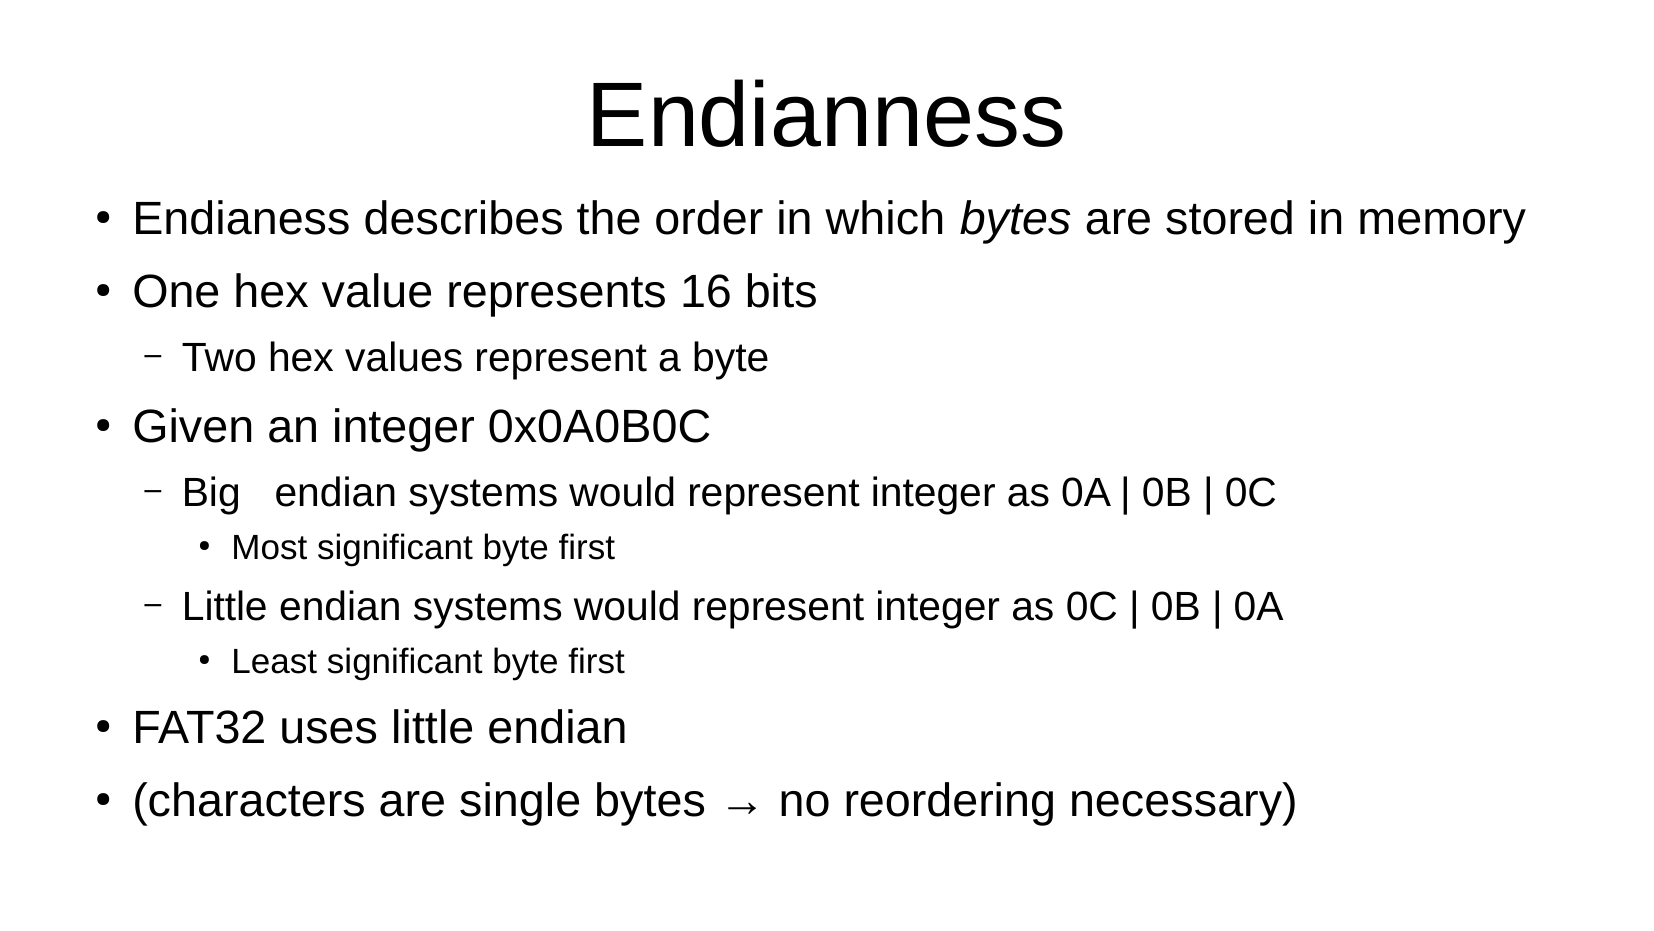

# Endianness
Endianess describes the order in which bytes are stored in memory
One hex value represents 16 bits
Two hex values represent a byte
Given an integer 0x0A0B0C
Big endian systems would represent integer as 0A | 0B | 0C
Most significant byte first
Little endian systems would represent integer as 0C | 0B | 0A
Least significant byte first
FAT32 uses little endian
(characters are single bytes → no reordering necessary)